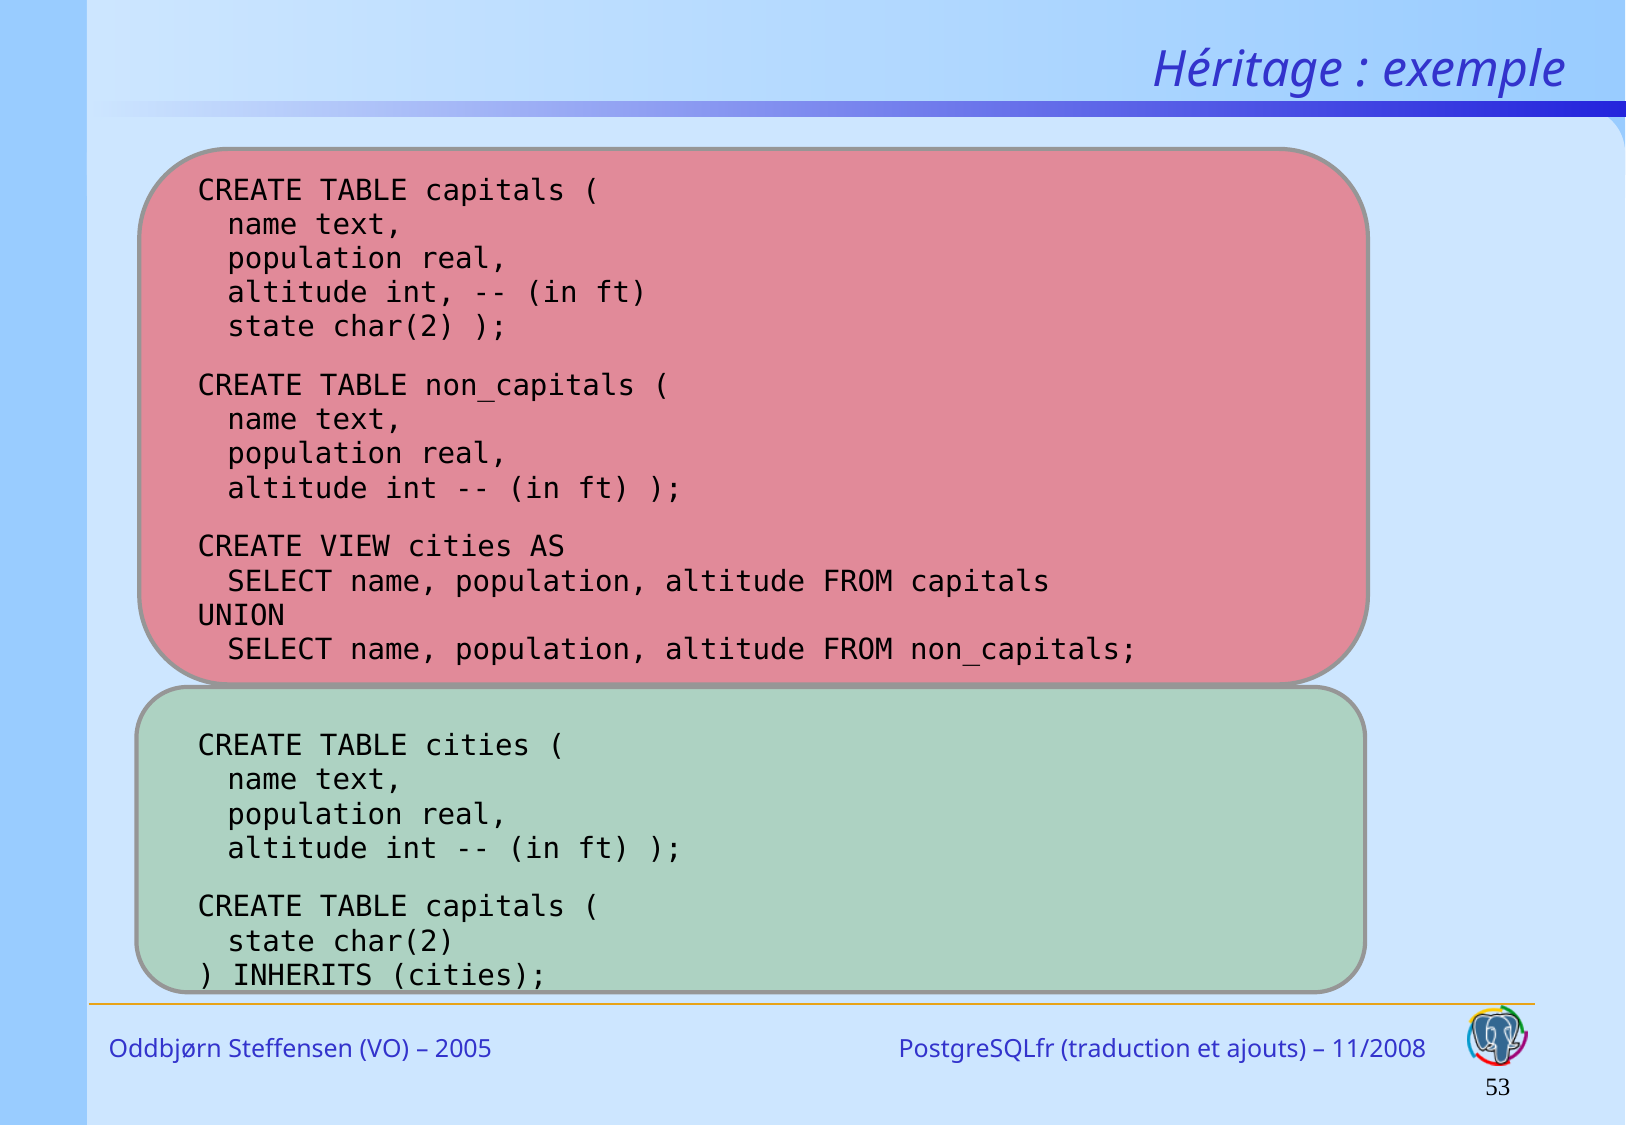

# Héritage : exemple
CREATE TABLE capitals (
	name text,
	population real,
	altitude int, -- (in ft)
	state char(2) );
CREATE TABLE non_capitals (
	name text,
	population real,
	altitude int -- (in ft) );
CREATE VIEW cities AS
	SELECT name, population, altitude FROM capitals
UNION
	SELECT name, population, altitude FROM non_capitals;
CREATE TABLE cities (
	name text,
	population real,
	altitude int -- (in ft) );
CREATE TABLE capitals (
	state char(2)
) INHERITS (cities);